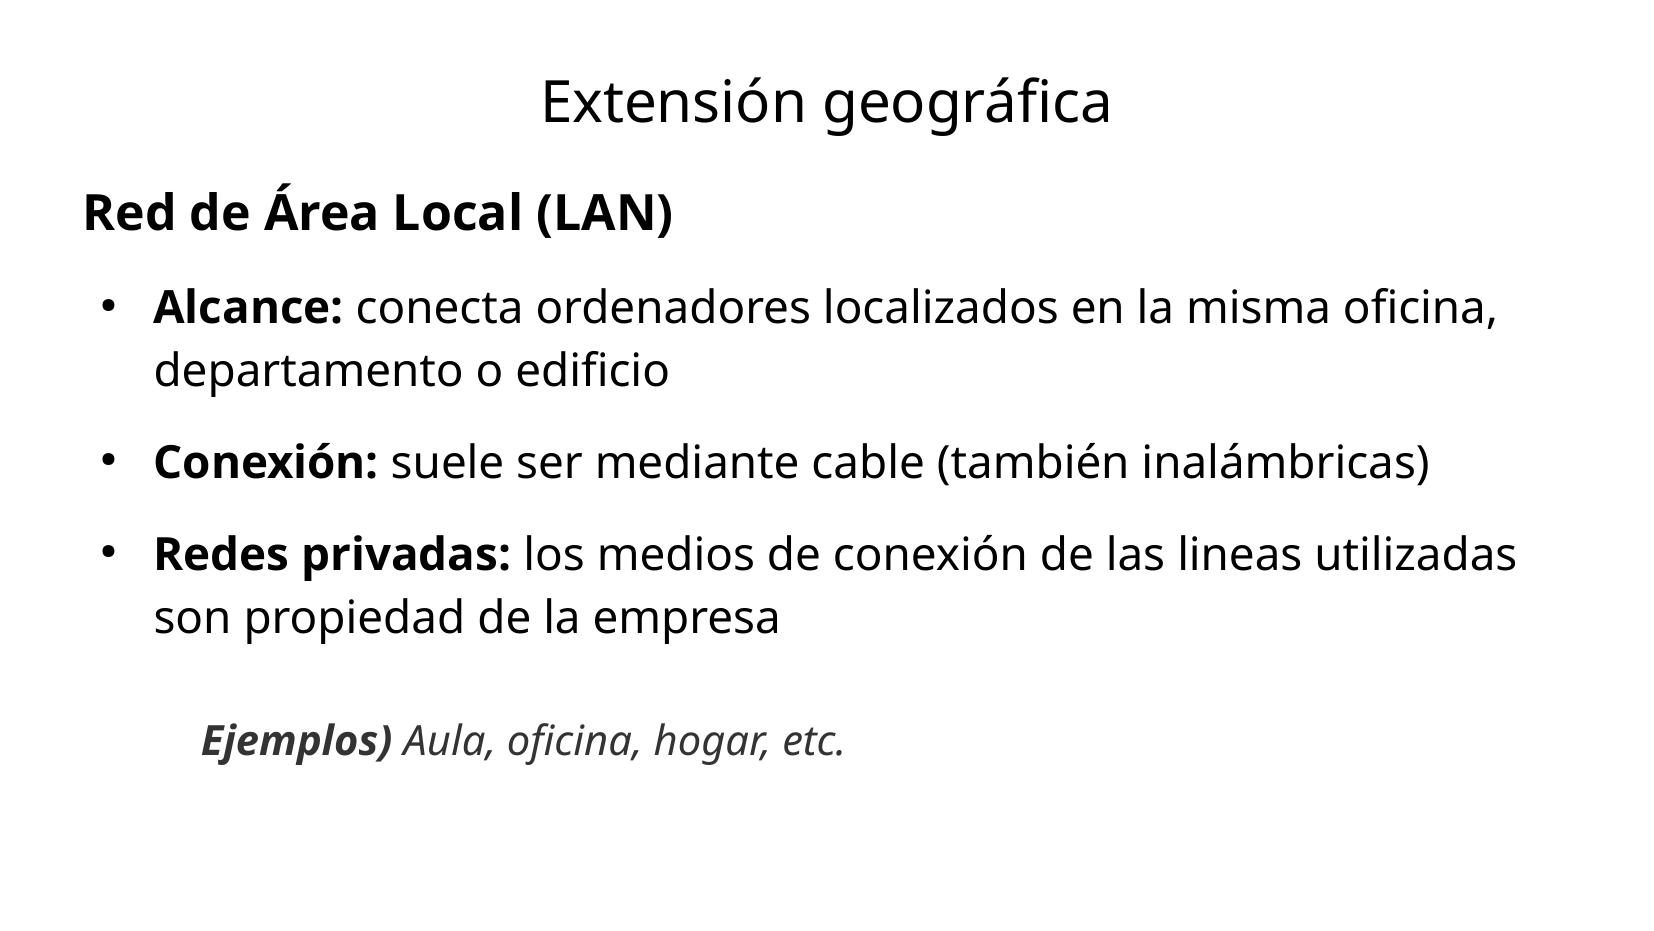

# Extensión geográfica
Red de Área Local (LAN)
Alcance: conecta ordenadores localizados en la misma oficina, departamento o edificio
Conexión: suele ser mediante cable (también inalámbricas)
Redes privadas: los medios de conexión de las lineas utilizadas son propiedad de la empresa
Ejemplos) Aula, oficina, hogar, etc.